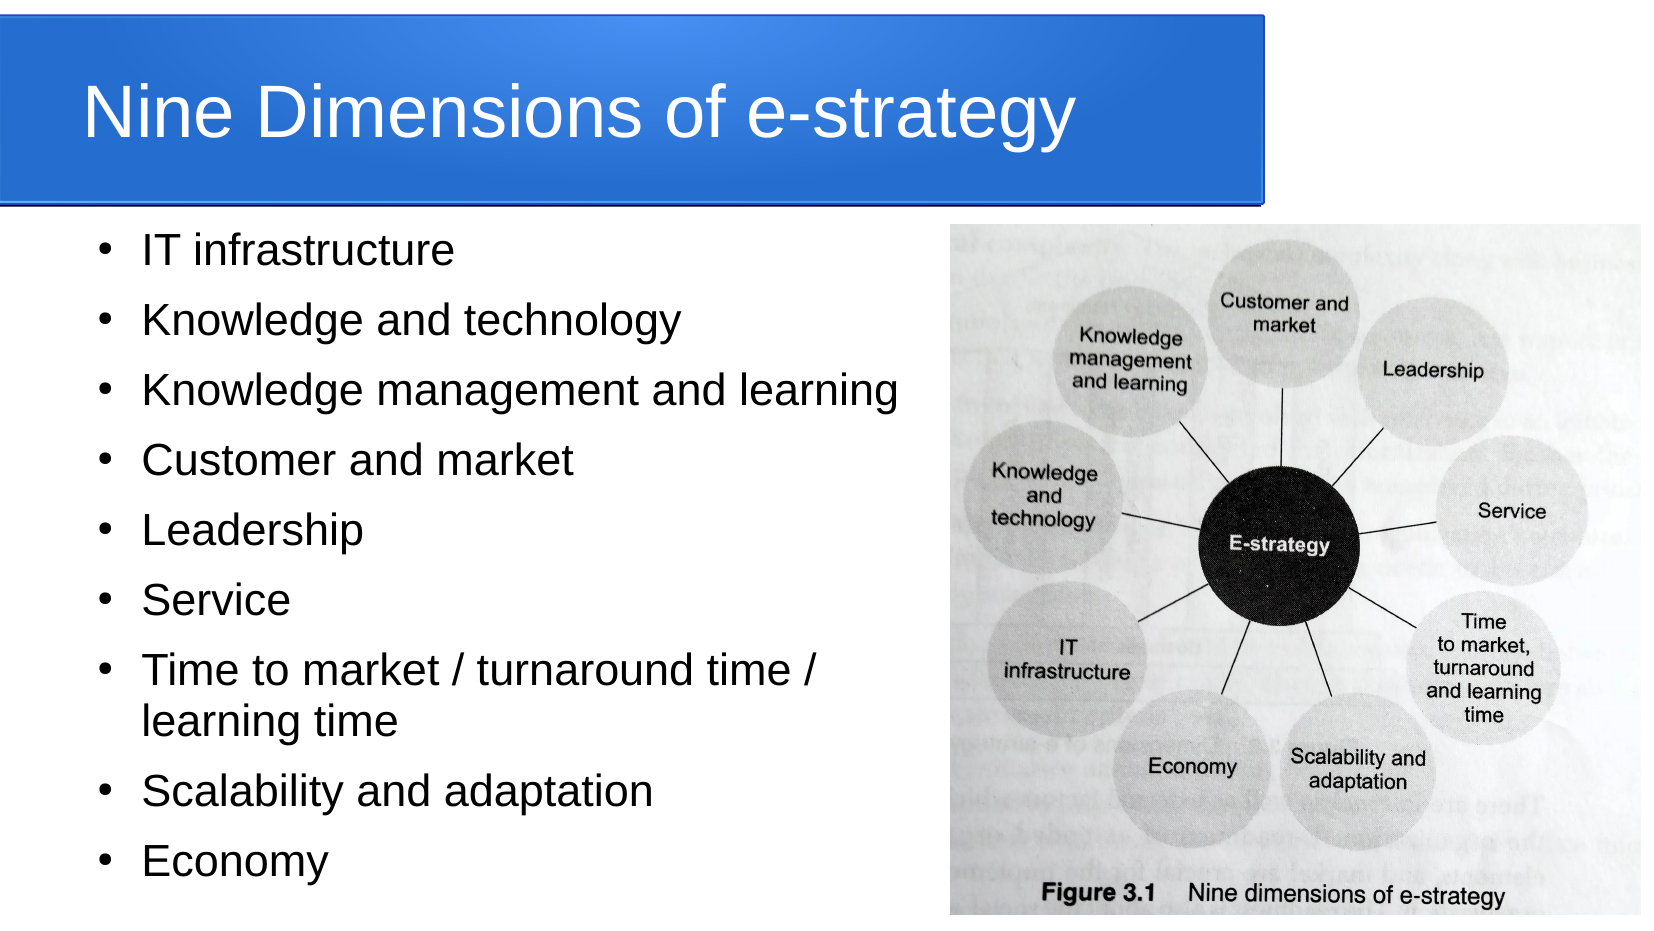

# Nine Dimensions of e-strategy
IT infrastructure
Knowledge and technology
Knowledge management and learning
Customer and market
Leadership
Service
Time to market / turnaround time / learning time
Scalability and adaptation
Economy